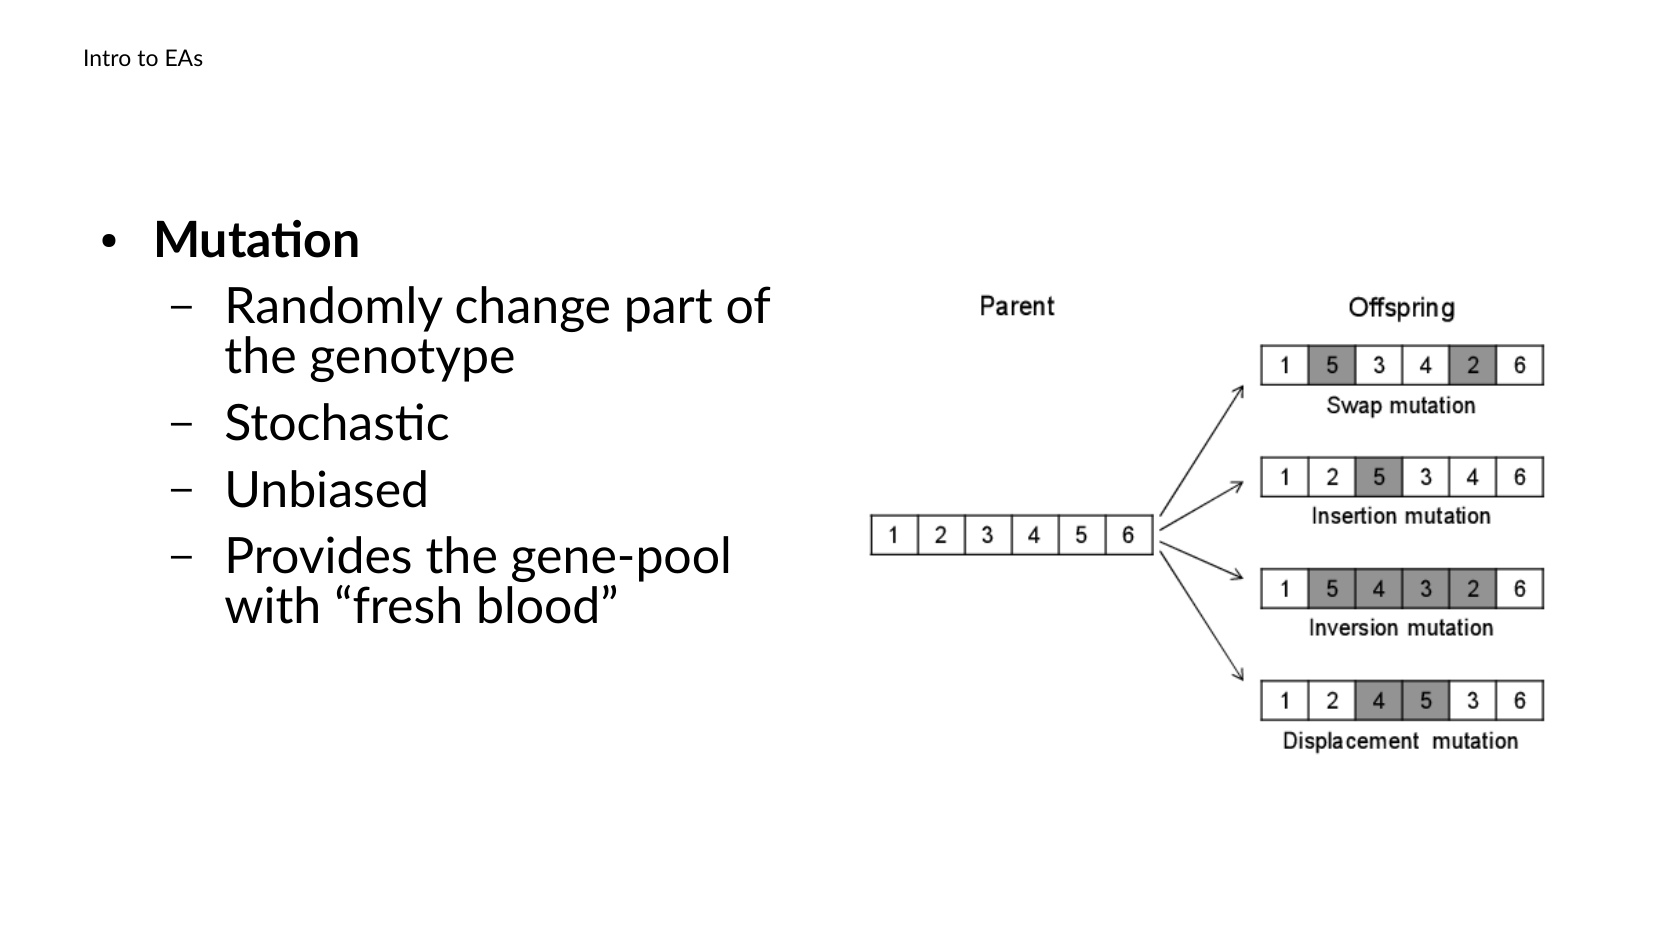

# Intro to EAs
Mutation
Randomly change part of the genotype
Stochastic
Unbiased
Provides the gene-pool with “fresh blood”